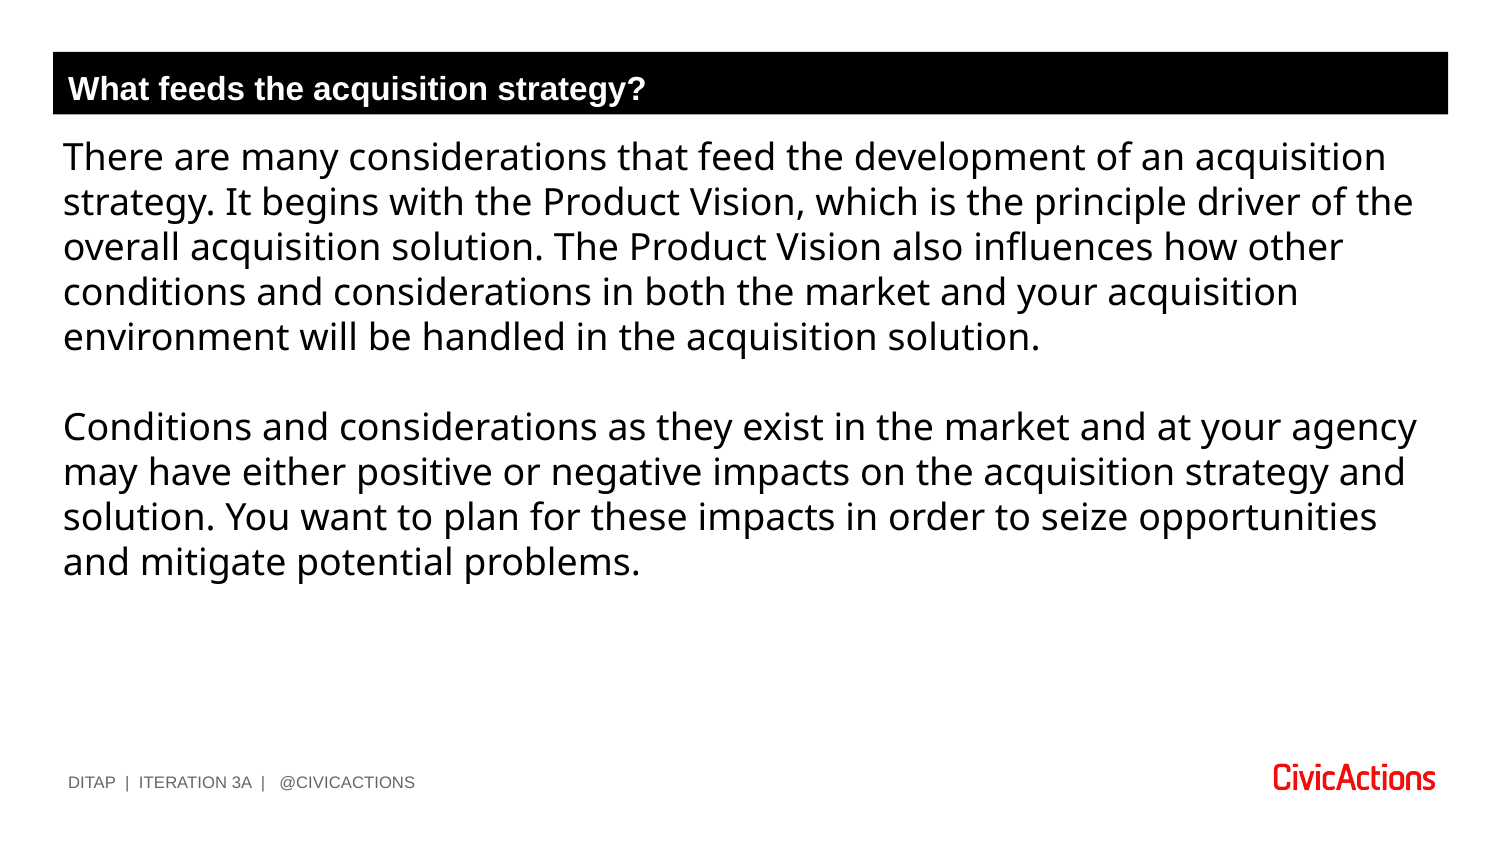

What feeds the acquisition strategy?
# There are many considerations that feed the development of an acquisition strategy. It begins with the Product Vision, which is the principle driver of the overall acquisition solution. The Product Vision also influences how other conditions and considerations in both the market and your acquisition environment will be handled in the acquisition solution.
Conditions and considerations as they exist in the market and at your agency may have either positive or negative impacts on the acquisition strategy and solution. You want to plan for these impacts in order to seize opportunities and mitigate potential problems.